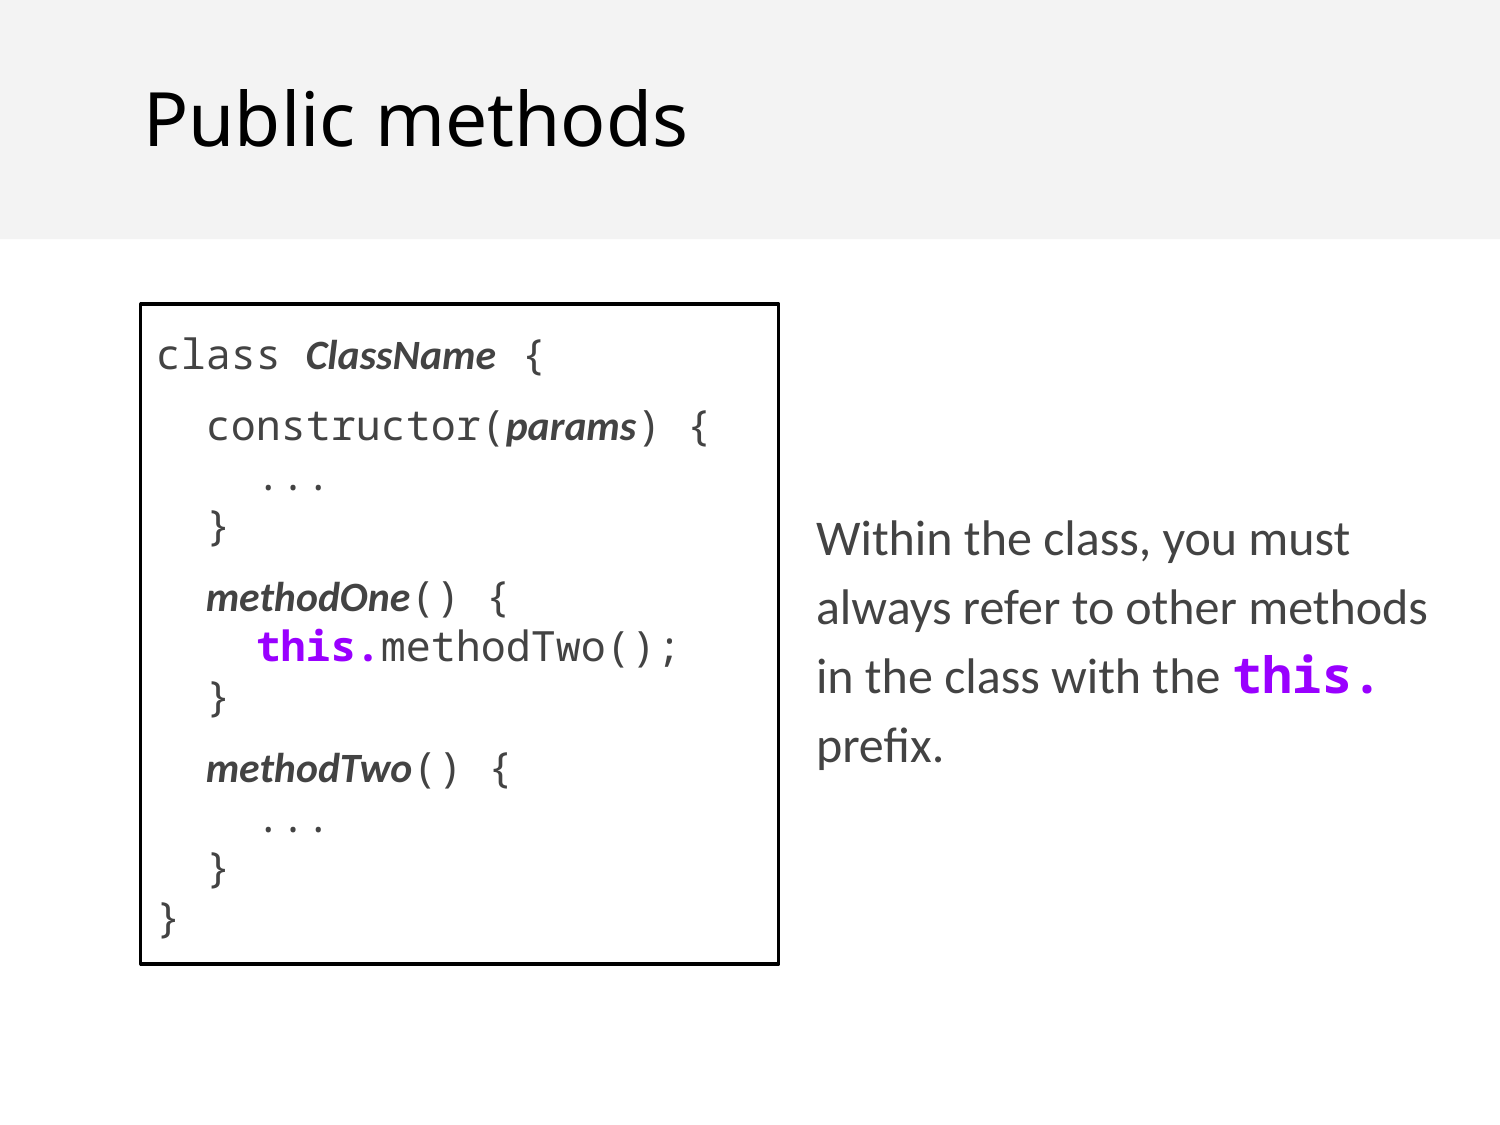

# Public methods
class ClassName {
 constructor(params) {
 ...
 }
 methodOne() {
 this.methodTwo();
 }
 methodTwo() {
 ...
 }
}
Within the class, you must always refer to other methods in the class with the this. prefix.